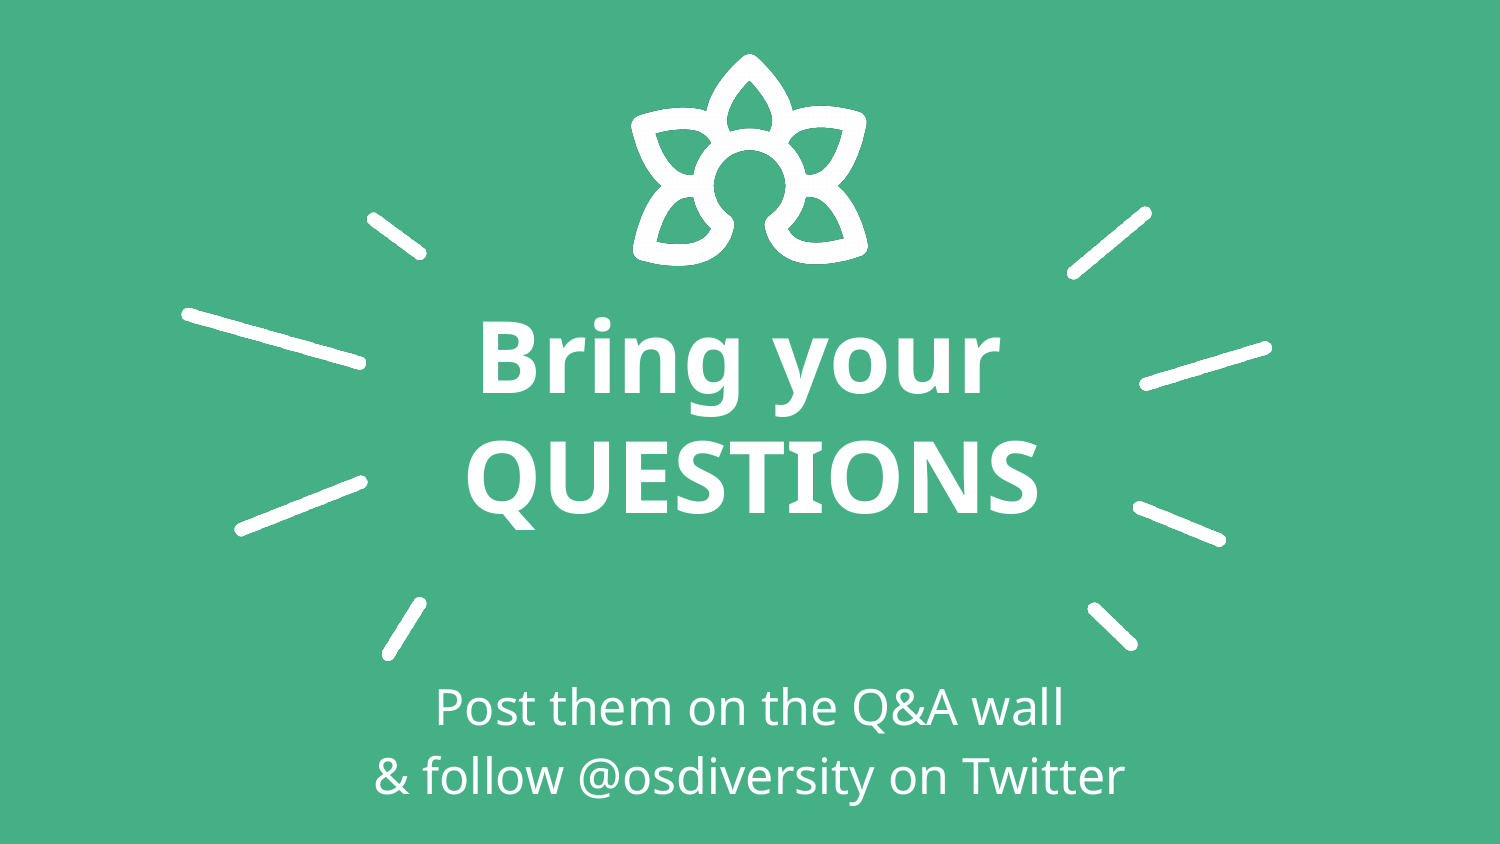

Bring your
QUESTIONS
Post them on the Q&A wall
& follow @osdiversity on Twitter